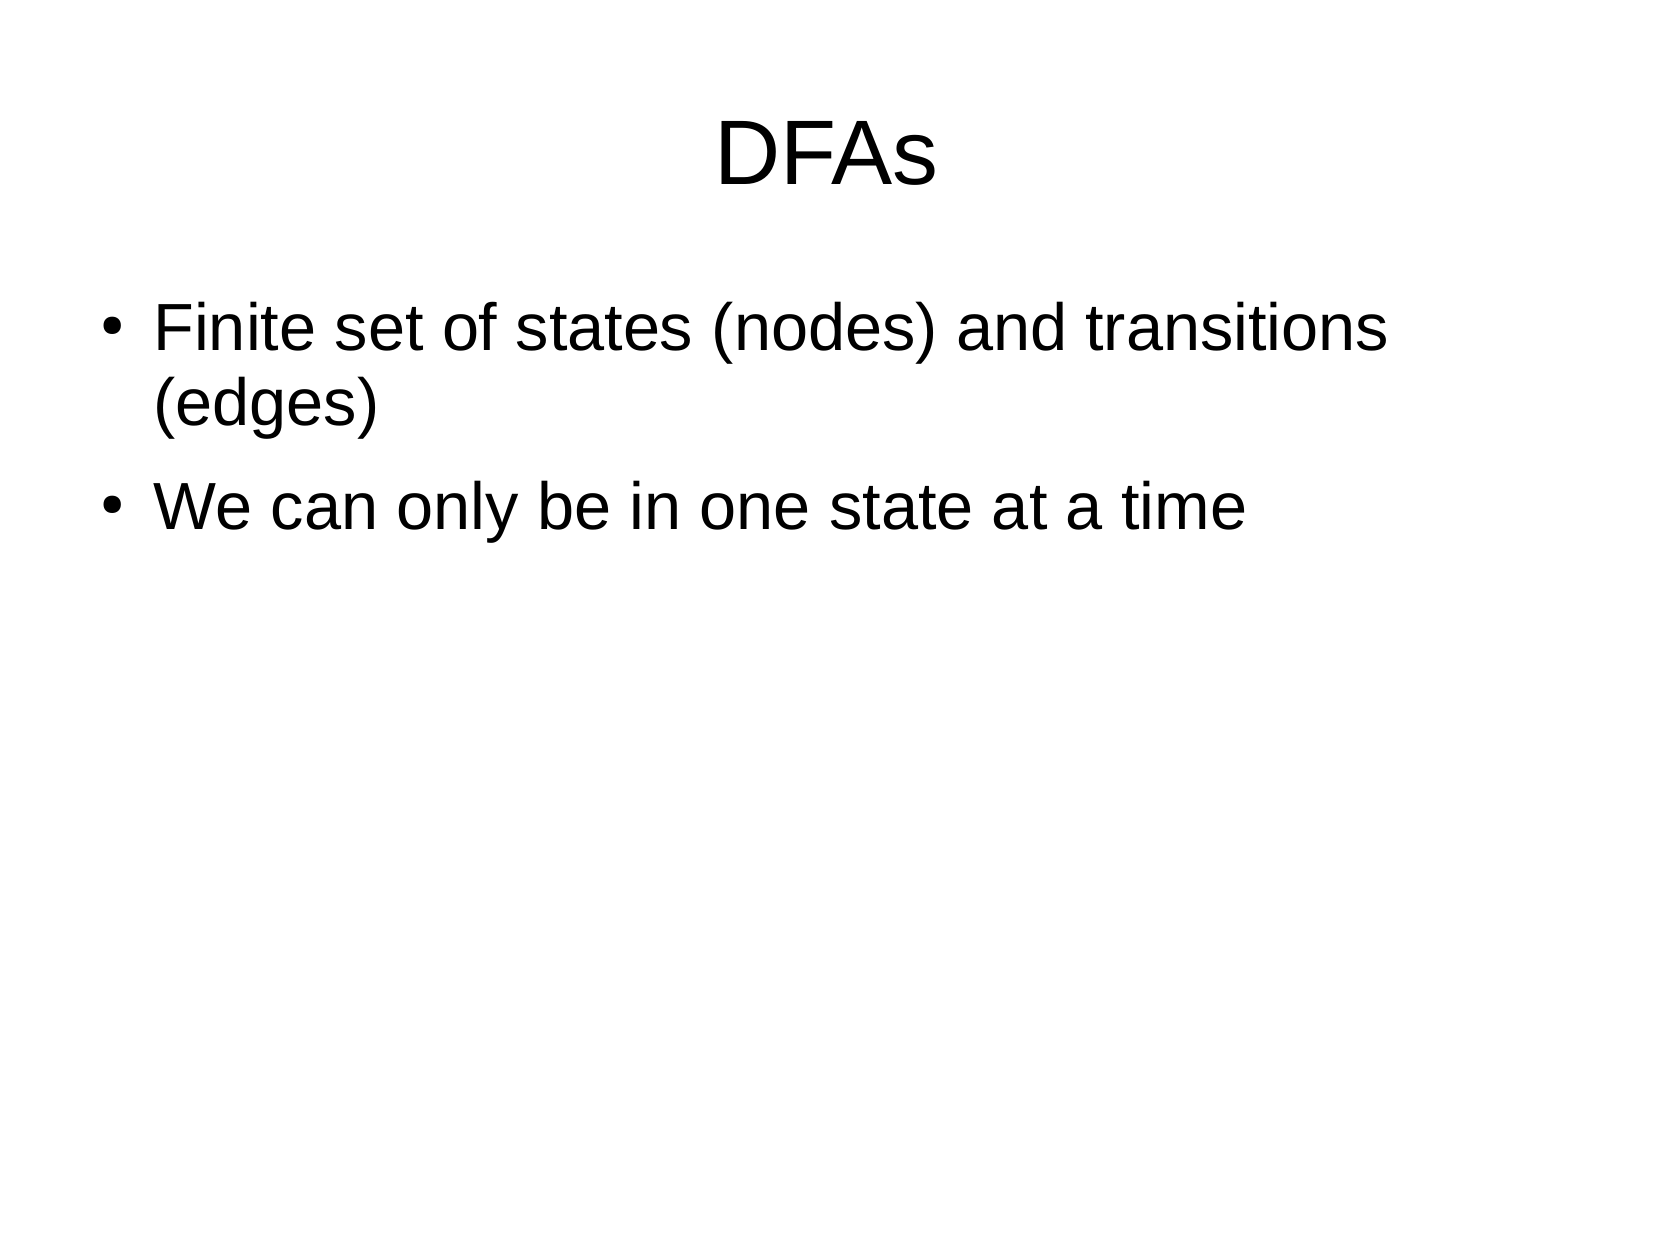

# DFAs
Finite set of states (nodes) and transitions (edges)
We can only be in one state at a time